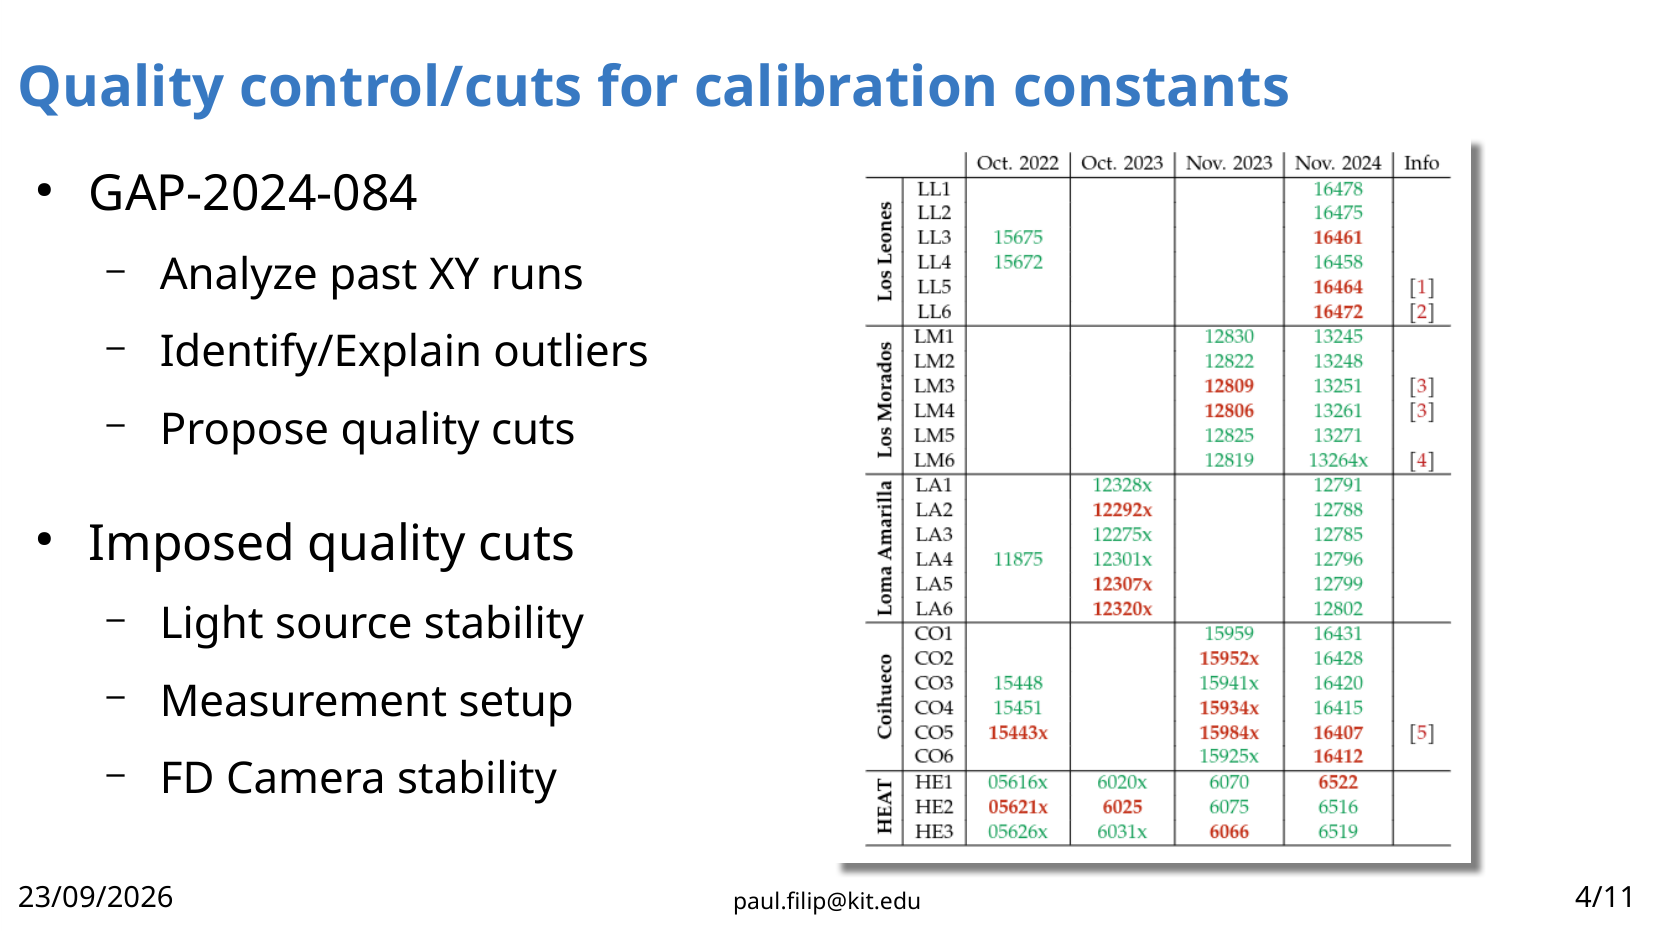

# Quality control/cuts for calibration constants
GAP-2024-084
Analyze past XY runs
Identify/Explain outliers
Propose quality cuts
Imposed quality cuts
Light source stability
Measurement setup
FD Camera stability
paul.filip@kit.edu
4